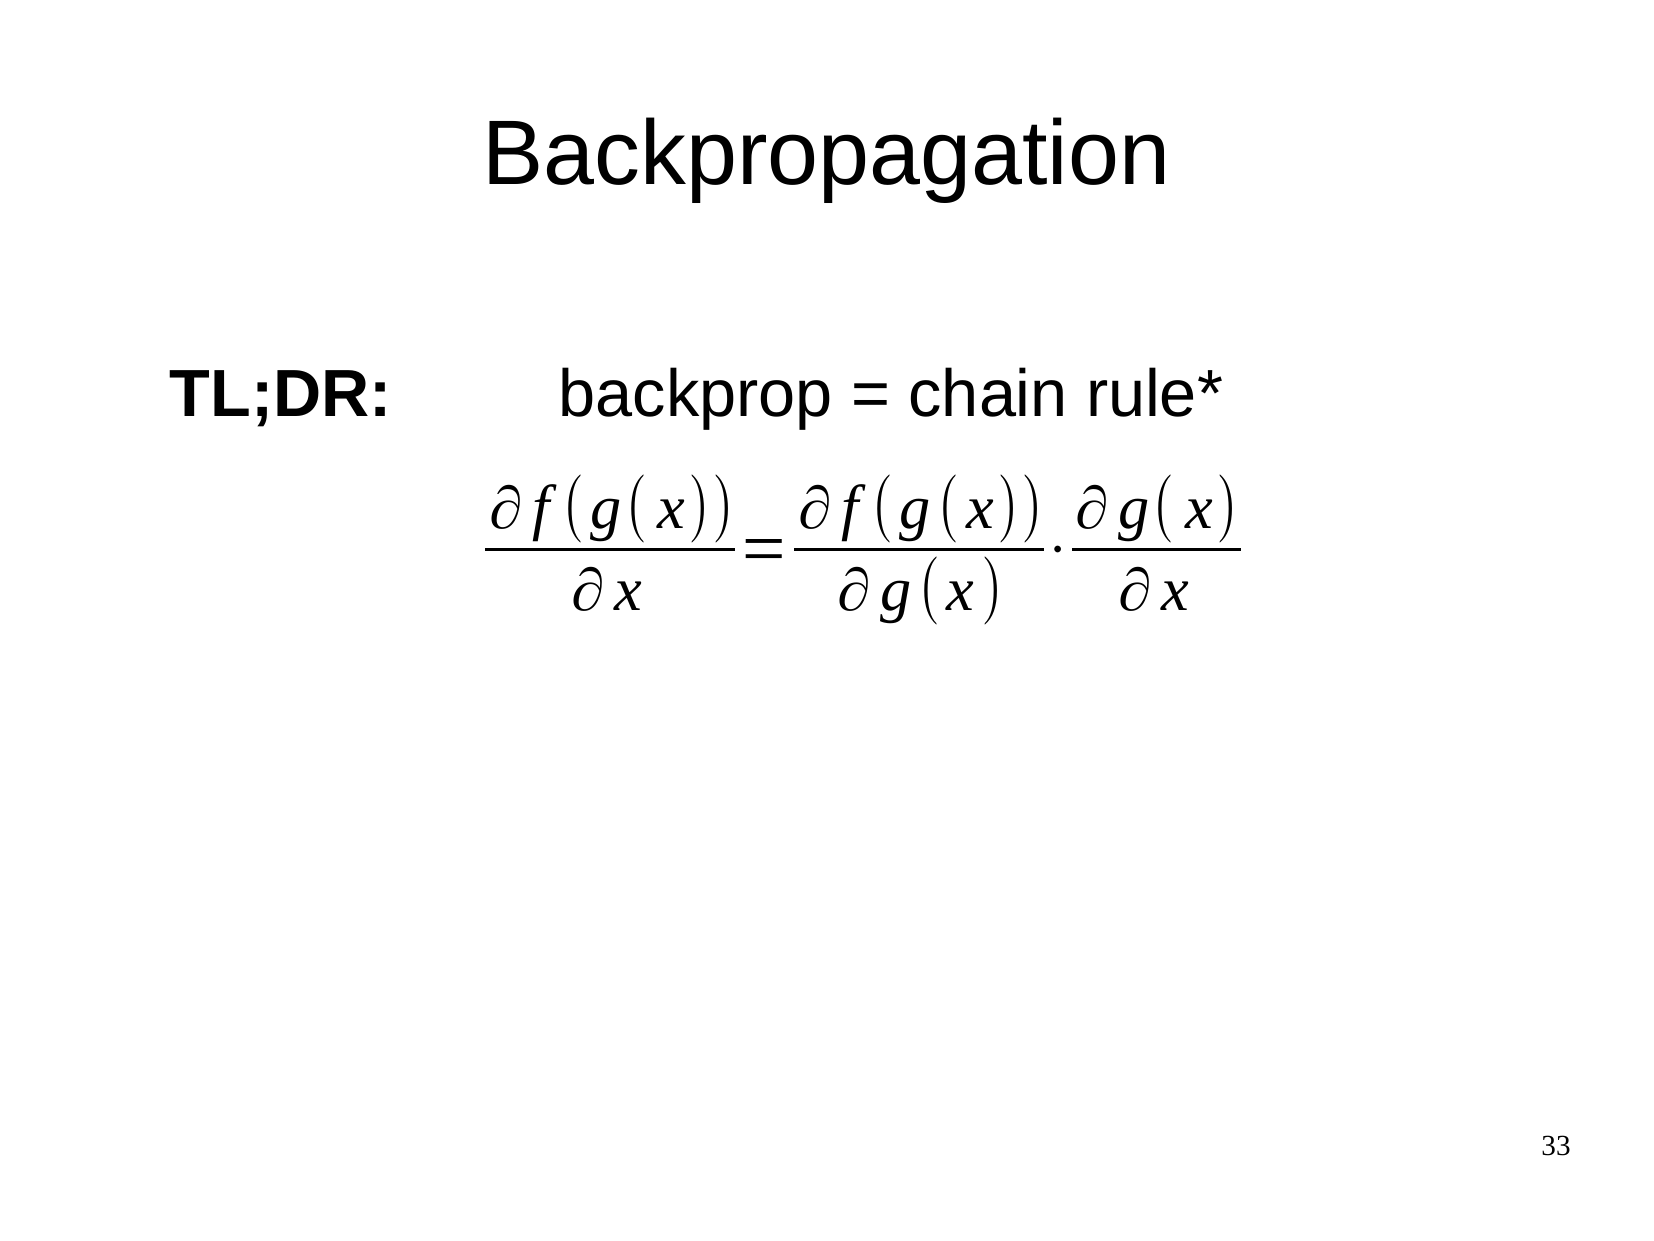

# Backpropagation
TL;DR: backprop = chain rule*
33